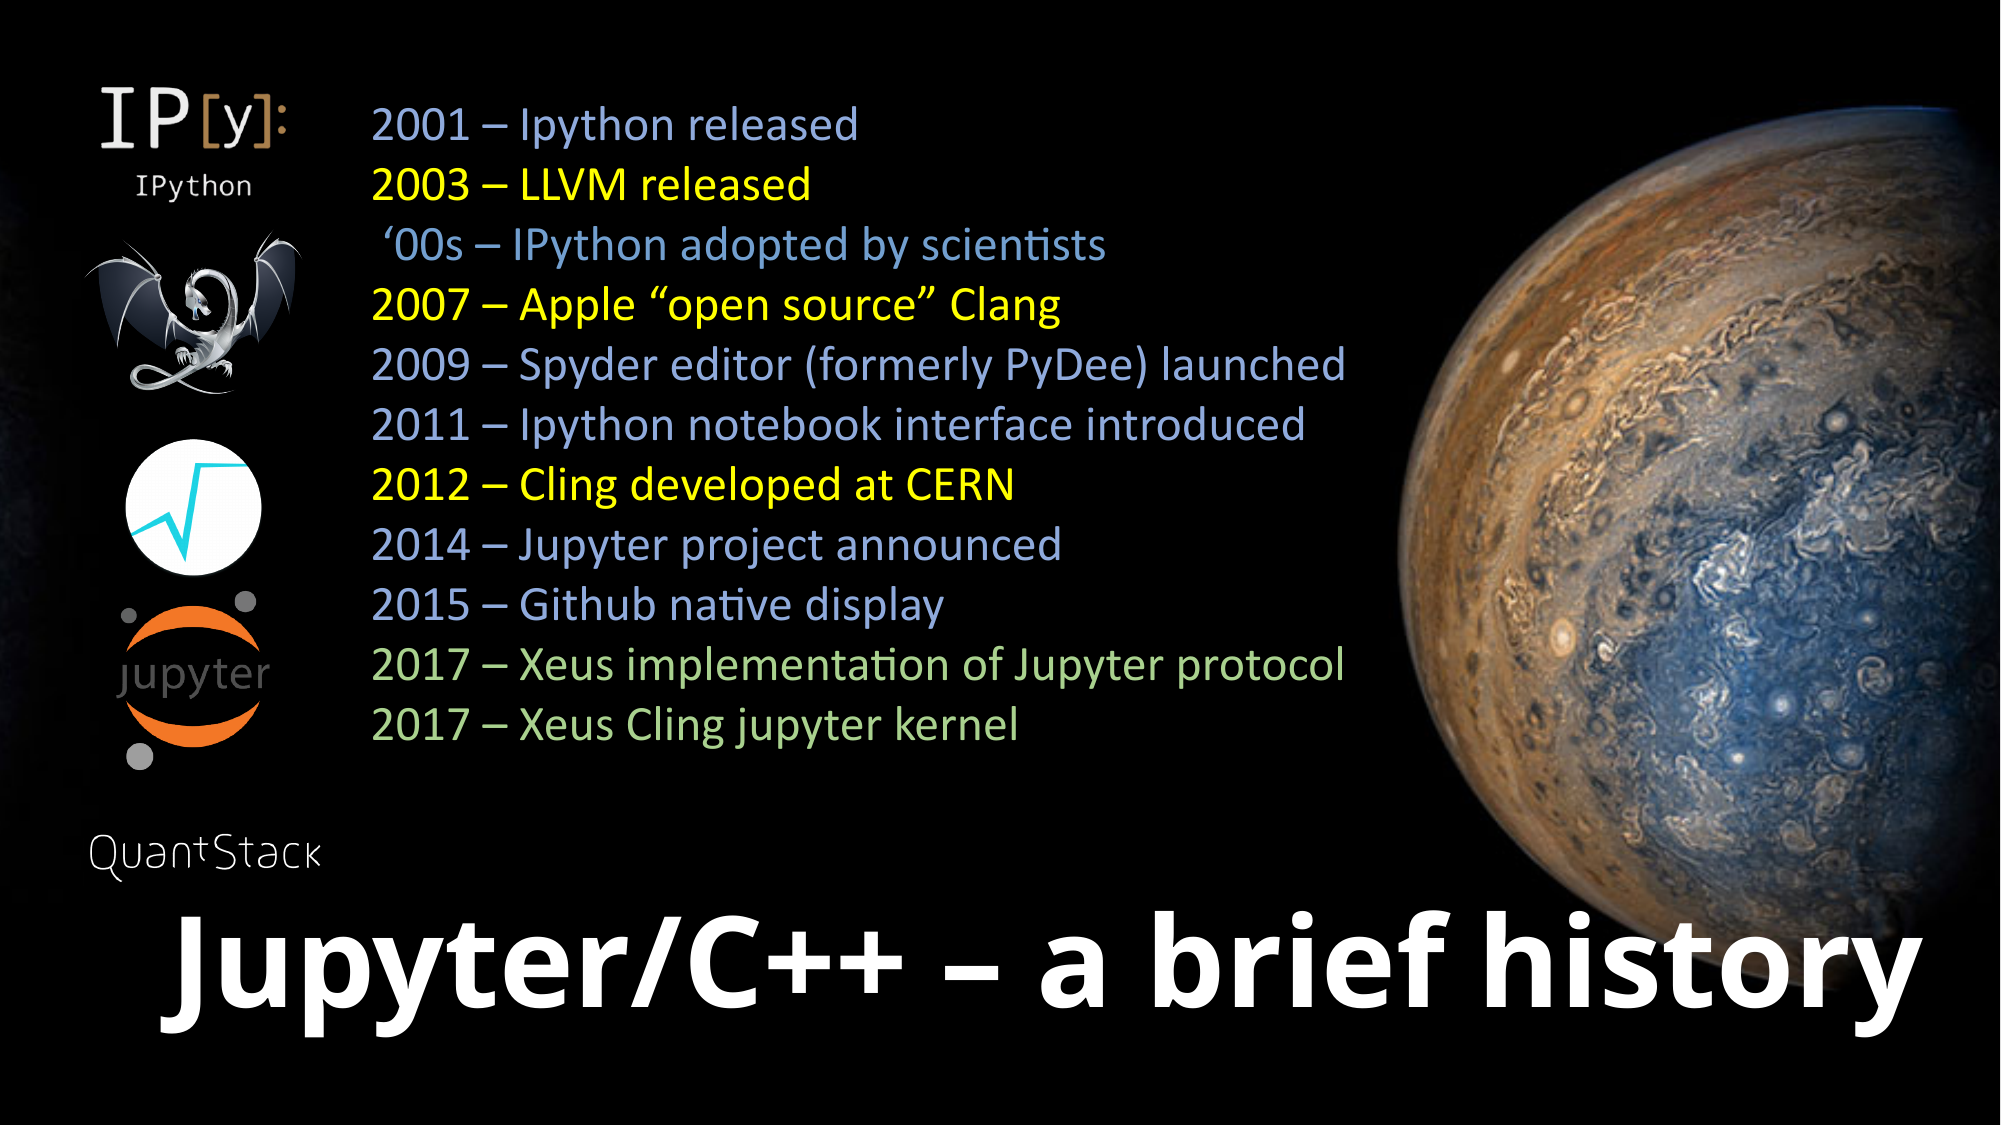

2001 – Ipython released
2003 – LLVM released
 ‘00s – IPython adopted by scientists
2007 – Apple “open source” Clang
2009 – Spyder editor (formerly PyDee) launched
2011 – Ipython notebook interface introduced
2012 – Cling developed at CERN
2014 – Jupyter project announced
2015 – Github native display
2017 – Xeus implementation of Jupyter protocol
2017 – Xeus Cling jupyter kernel
# Jupyter/C++ – a brief history